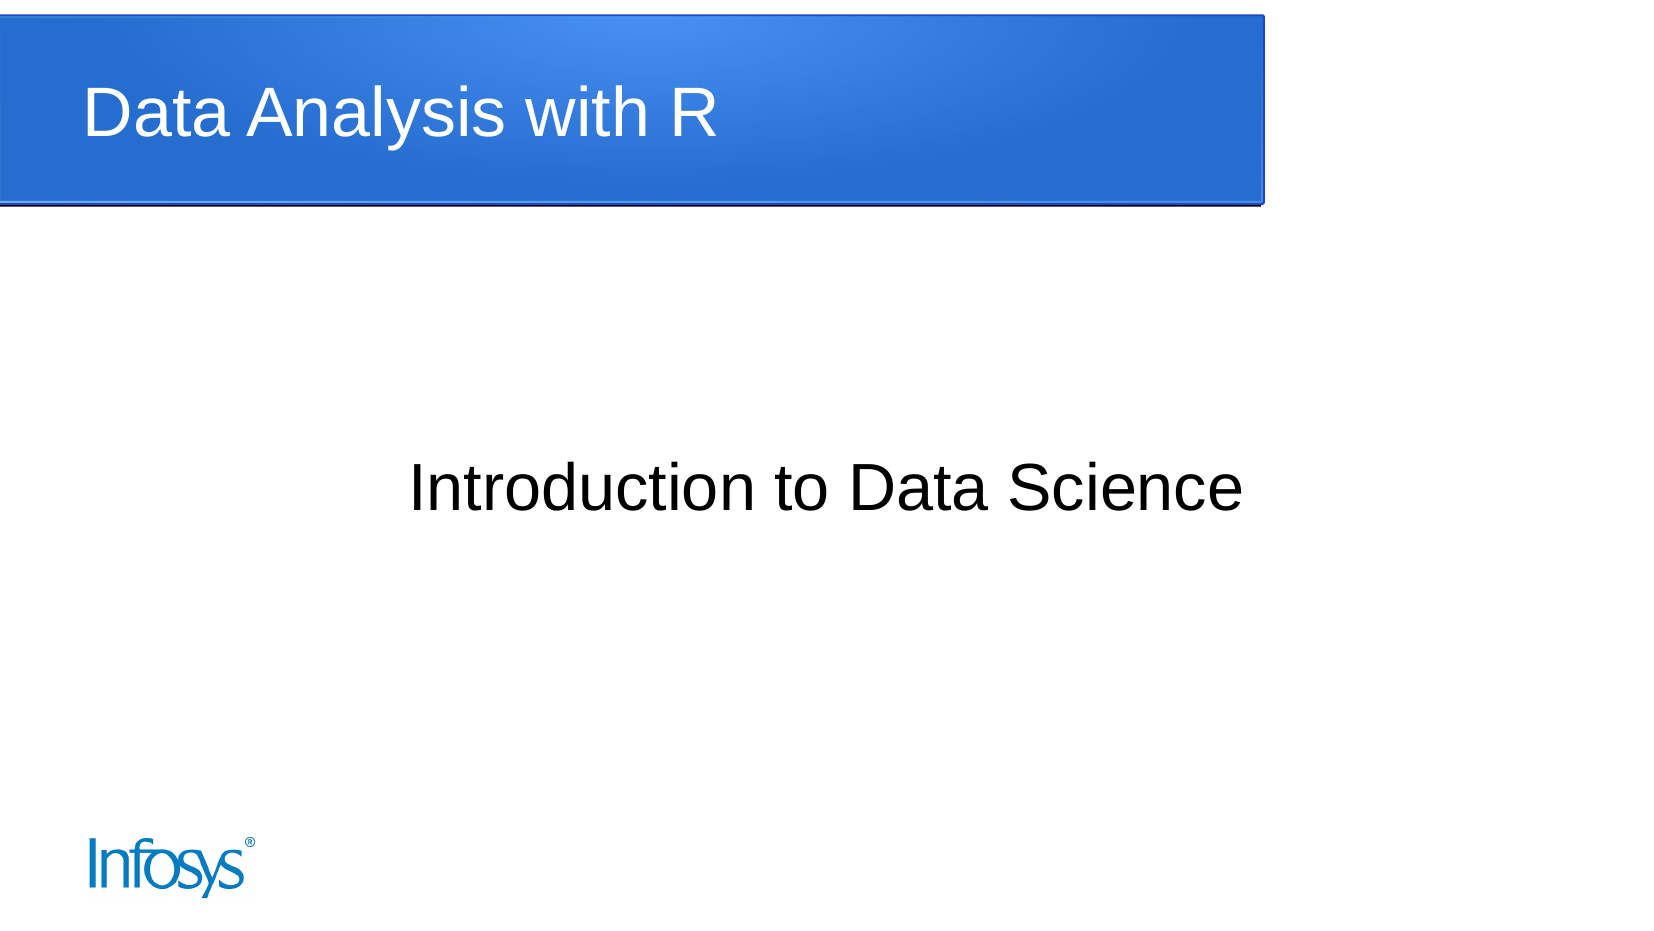

# Data Analysis with R
Introduction to Data Science